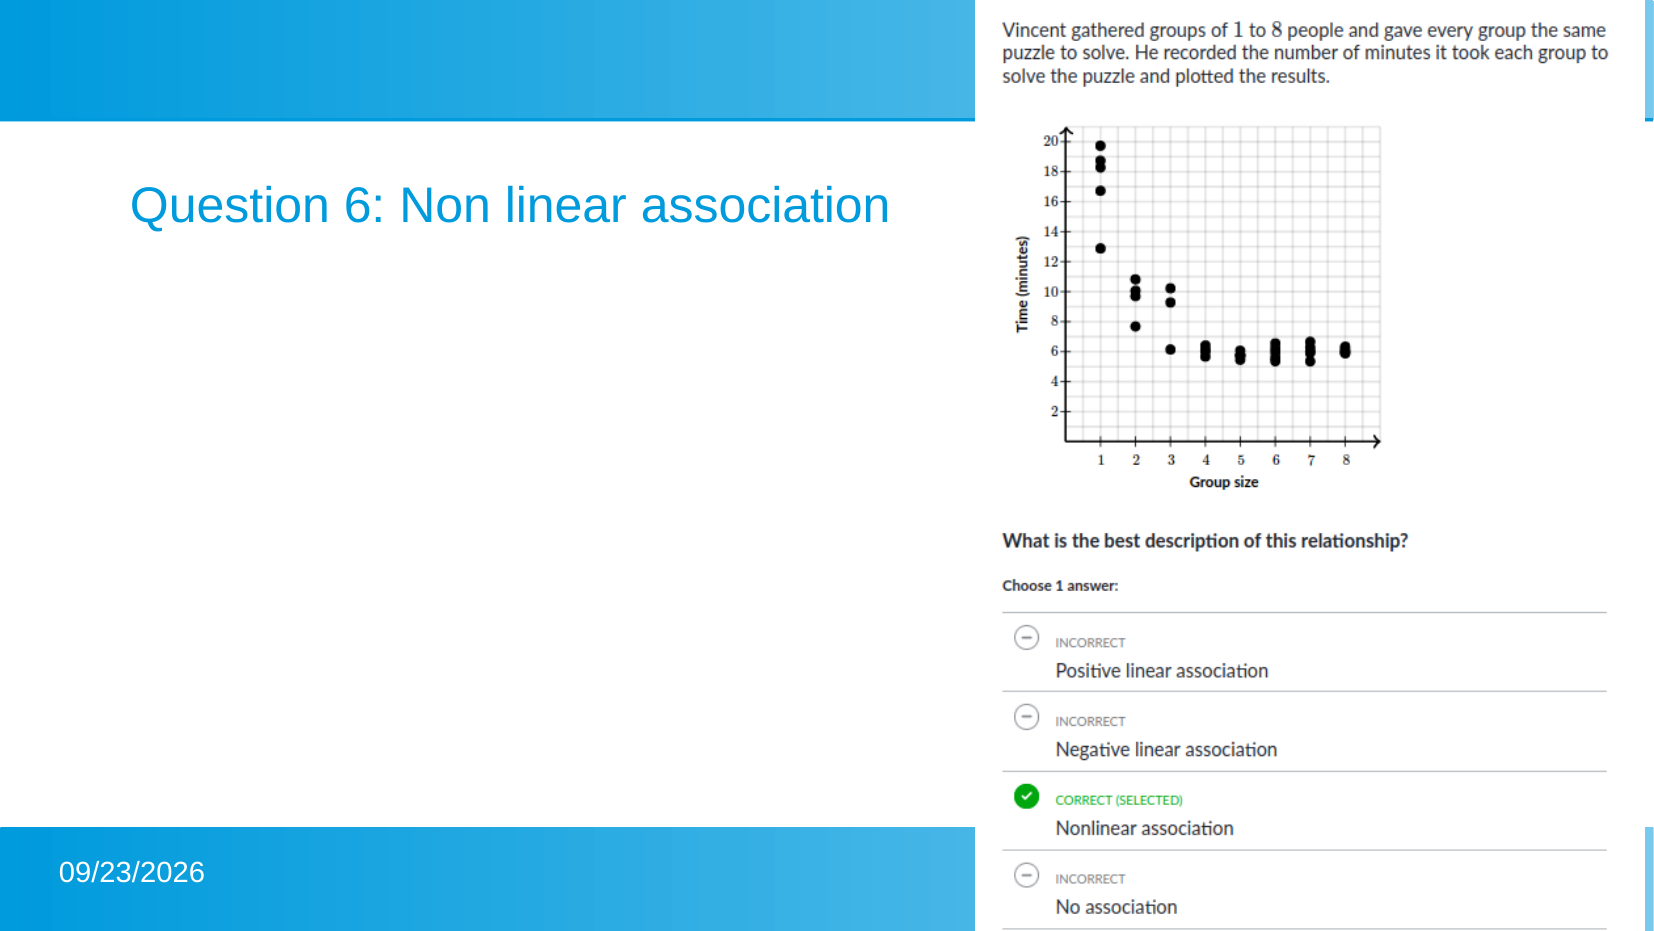

#
Question 6: Non linear association
7